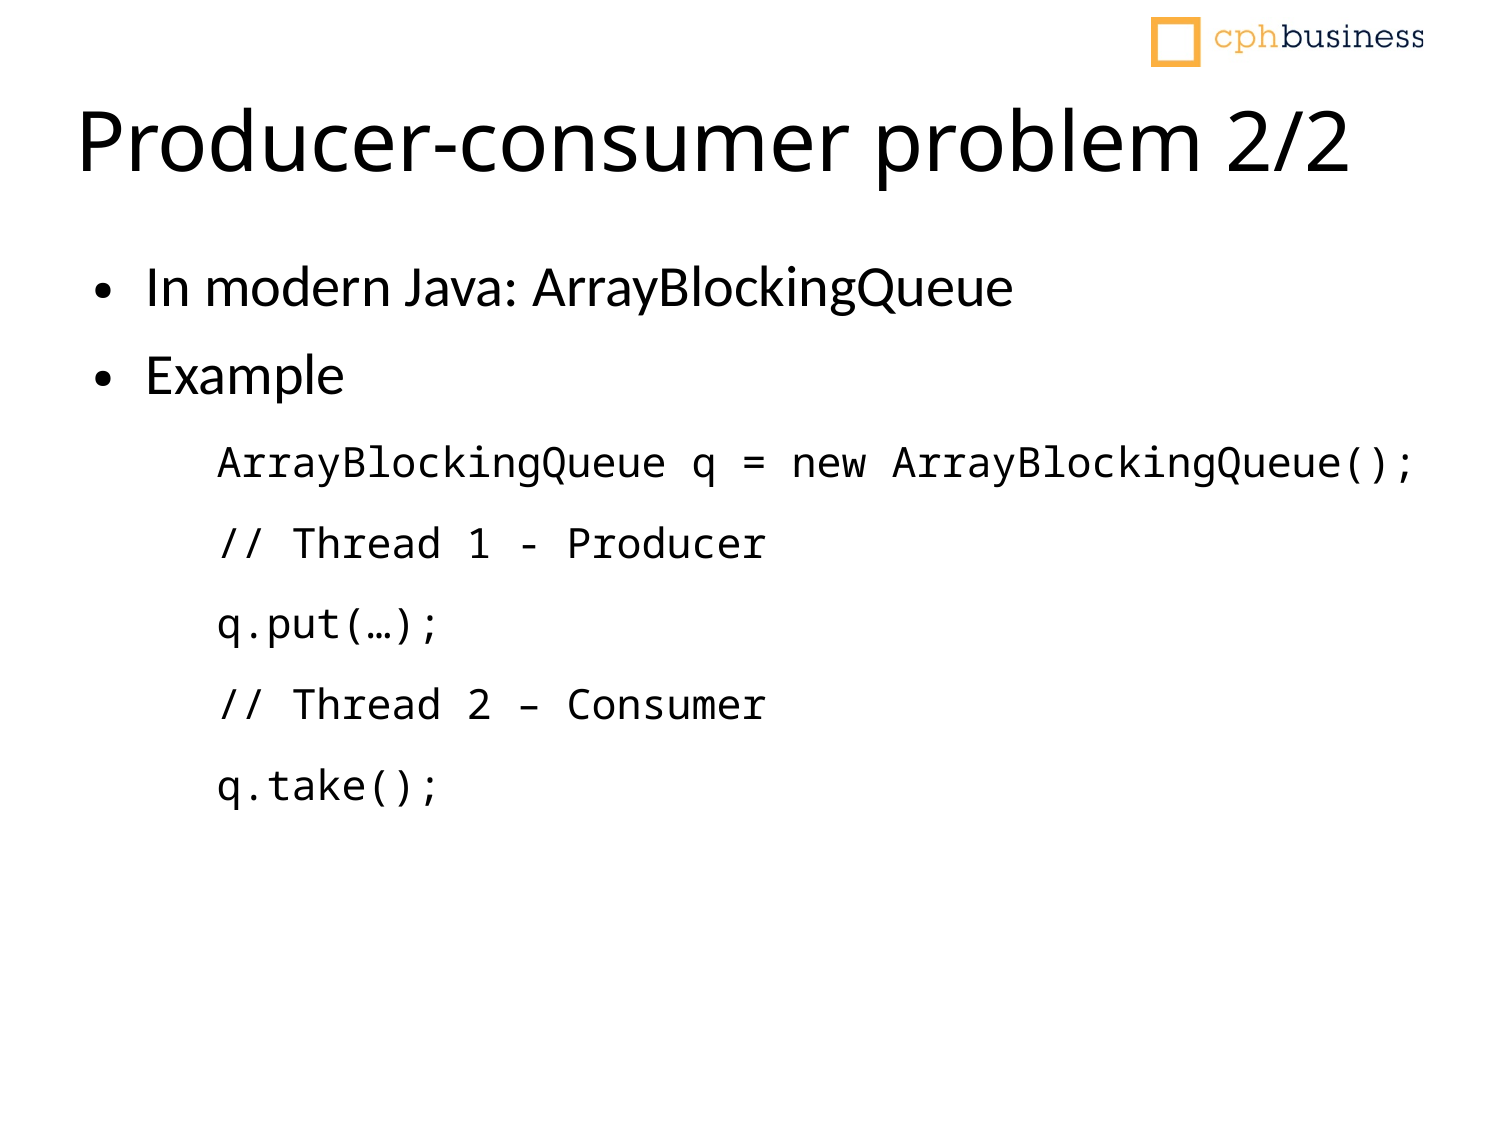

# Producer-consumer problem 2/2
In modern Java: ArrayBlockingQueue
Example
ArrayBlockingQueue q = new ArrayBlockingQueue();
// Thread 1 - Producer
q.put(…);
// Thread 2 – Consumer
q.take();